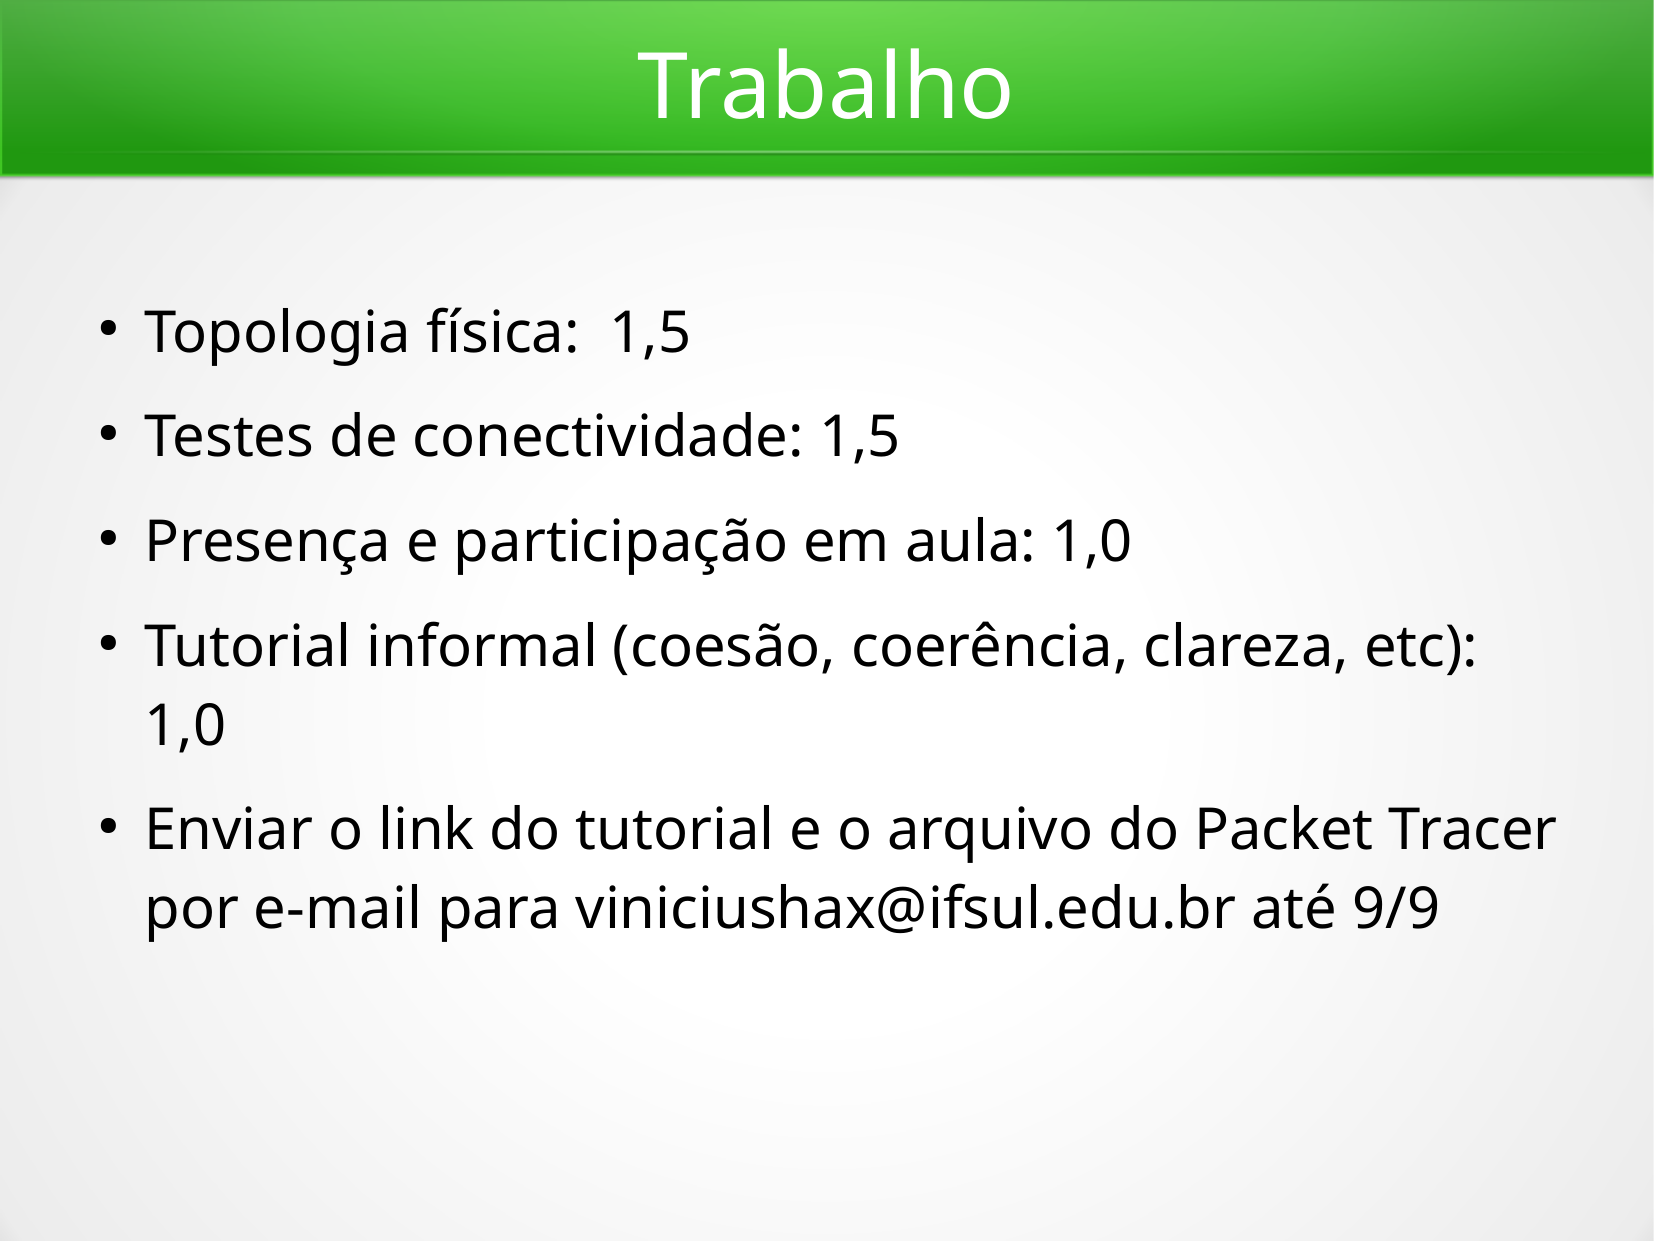

# Trabalho
Topologia física: 1,5
Testes de conectividade: 1,5
Presença e participação em aula: 1,0
Tutorial informal (coesão, coerência, clareza, etc): 1,0
Enviar o link do tutorial e o arquivo do Packet Tracer por e-mail para viniciushax@ifsul.edu.br até 9/9